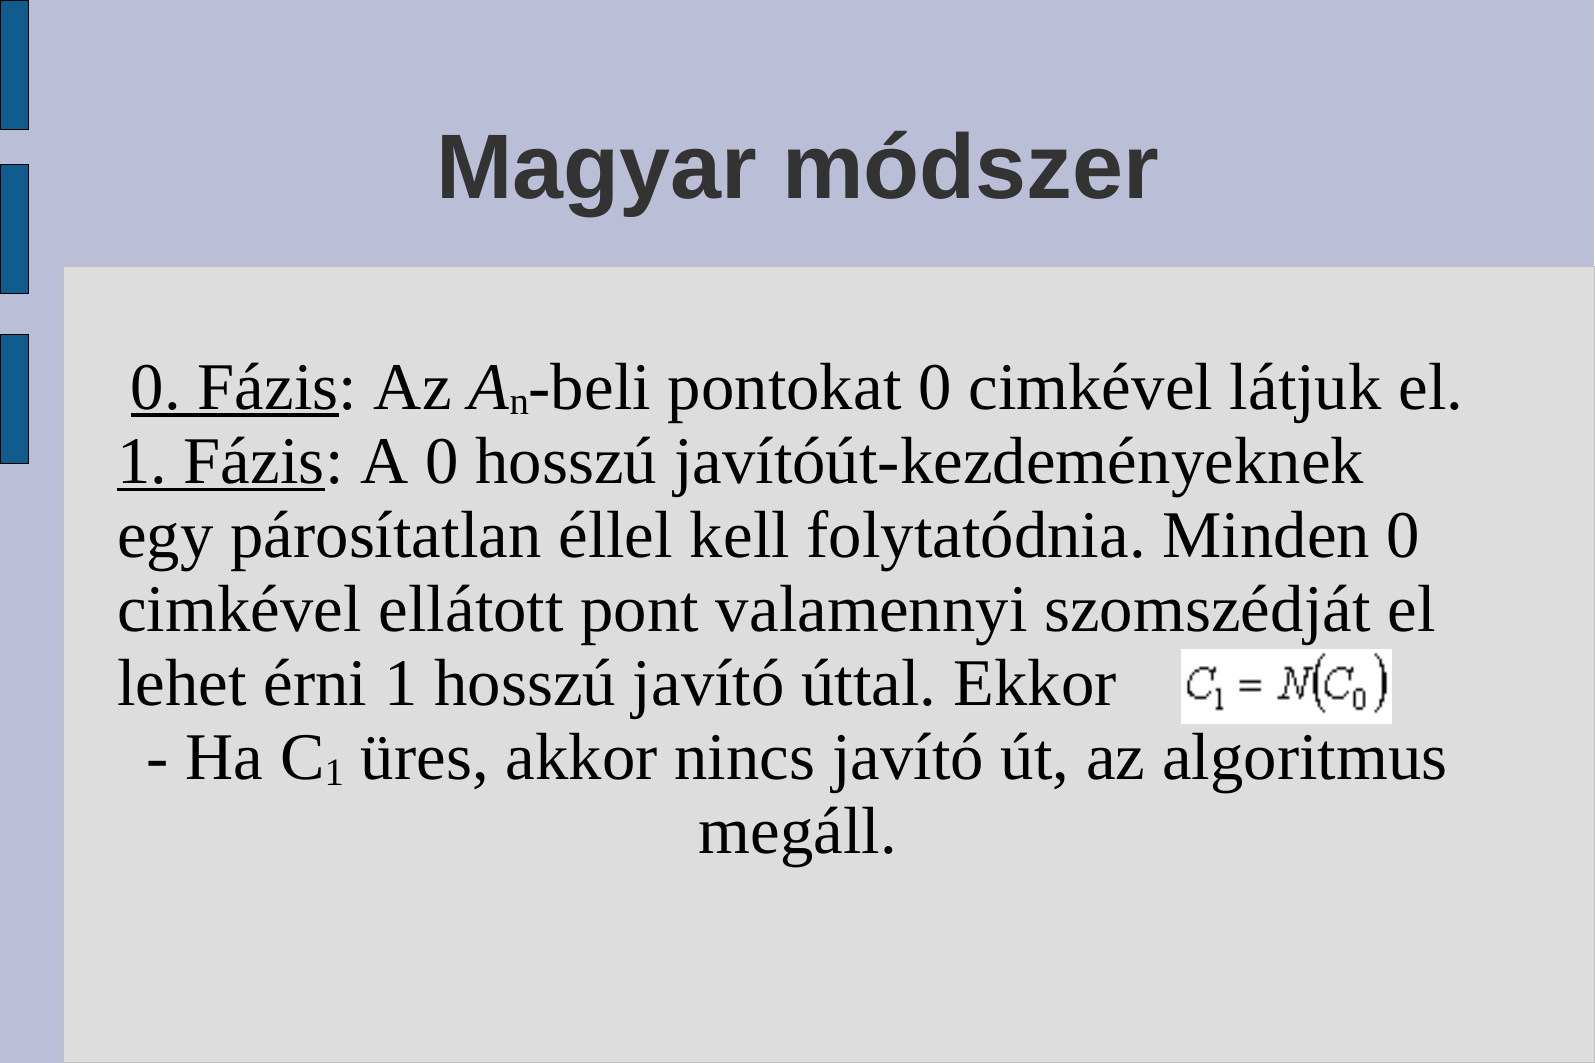

# Magyar módszer
0. Fázis: Az An-beli pontokat 0 cimkével látjuk el.
1. Fázis: A 0 hosszú javítóút-kezdeményeknek egy párosítatlan éllel kell folytatódnia. Minden 0 cimkével ellátott pont valamennyi szomszédját el lehet érni 1 hosszú javító úttal. Ekkor .
- Ha C1 üres, akkor nincs javító út, az algoritmus megáll.